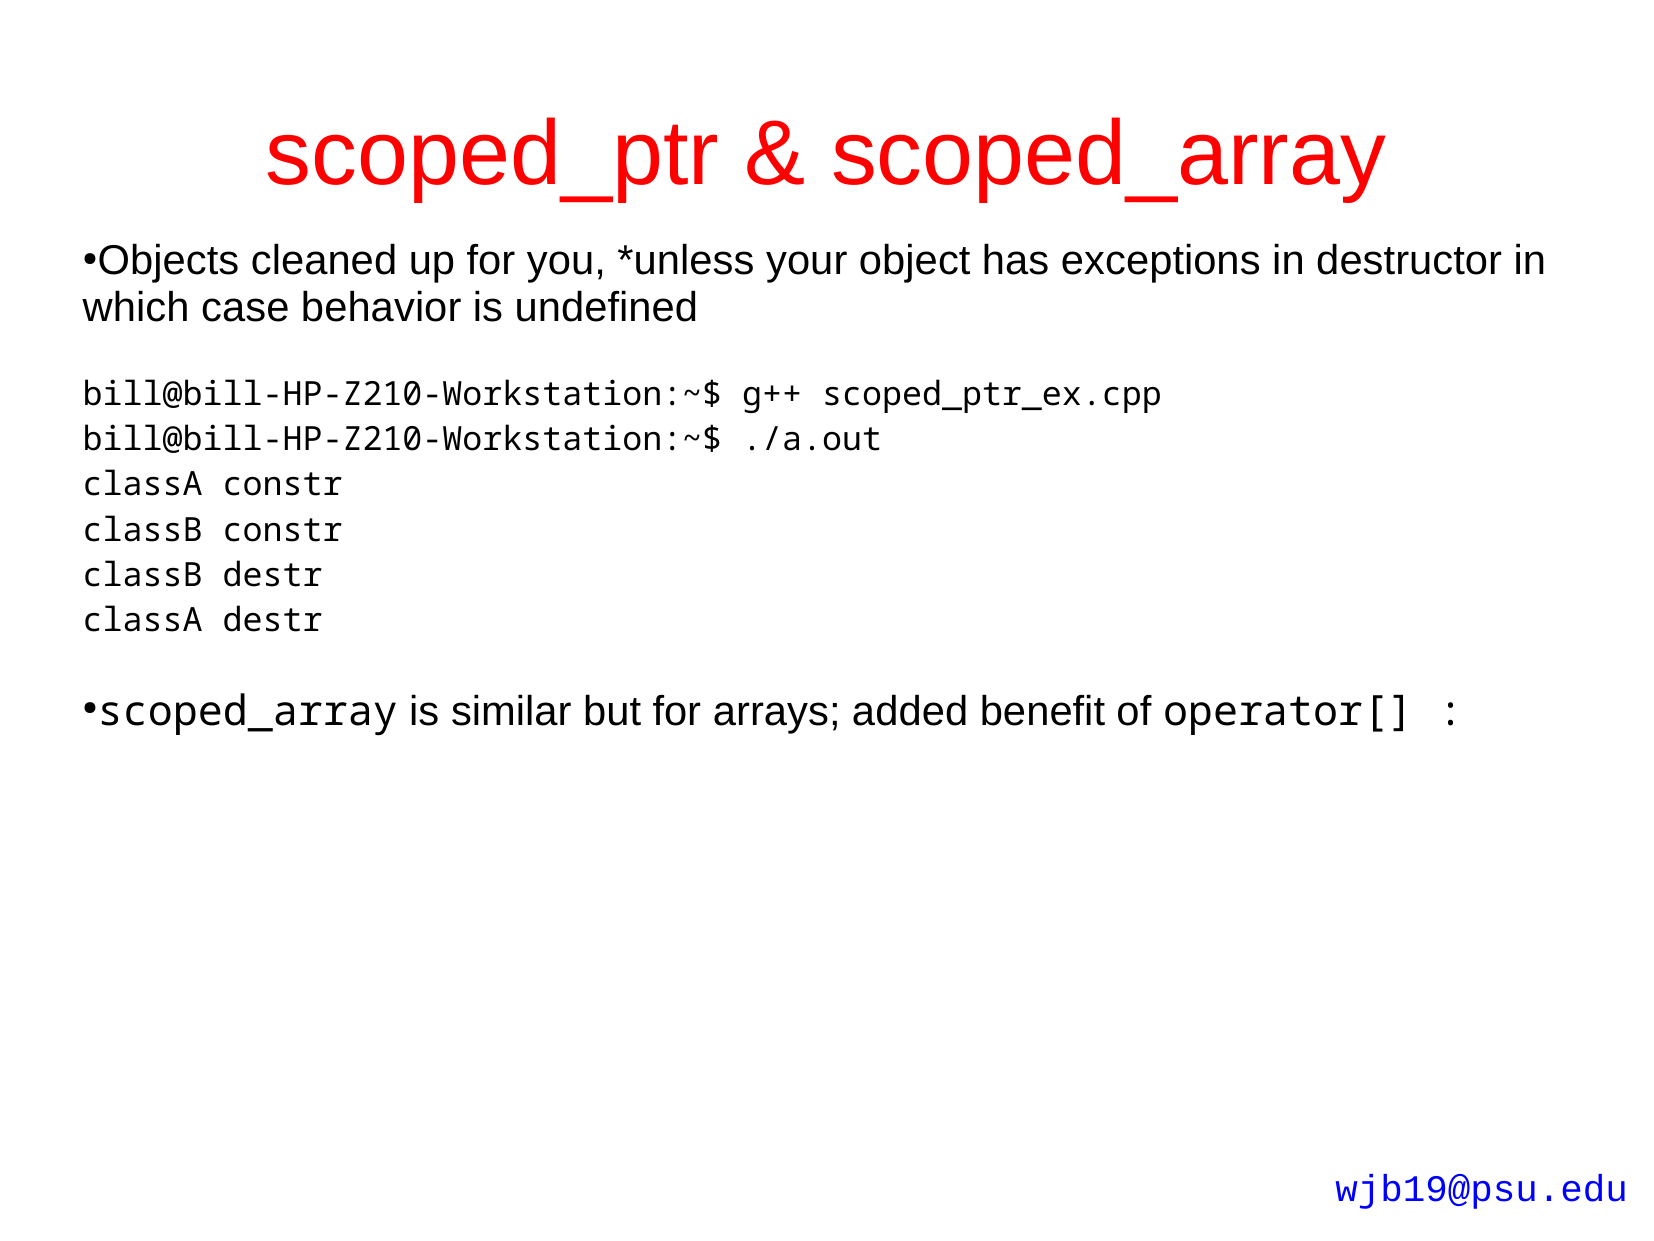

# scoped_ptr & scoped_array
Objects cleaned up for you, *unless your object has exceptions in destructor in which case behavior is undefined
bill@bill-HP-Z210-Workstation:~$ g++ scoped_ptr_ex.cpp
bill@bill-HP-Z210-Workstation:~$ ./a.out
classA constr
classB constr
classB destr
classA destr
scoped_array is similar but for arrays; added benefit of operator[] :
wjb19@psu.edu